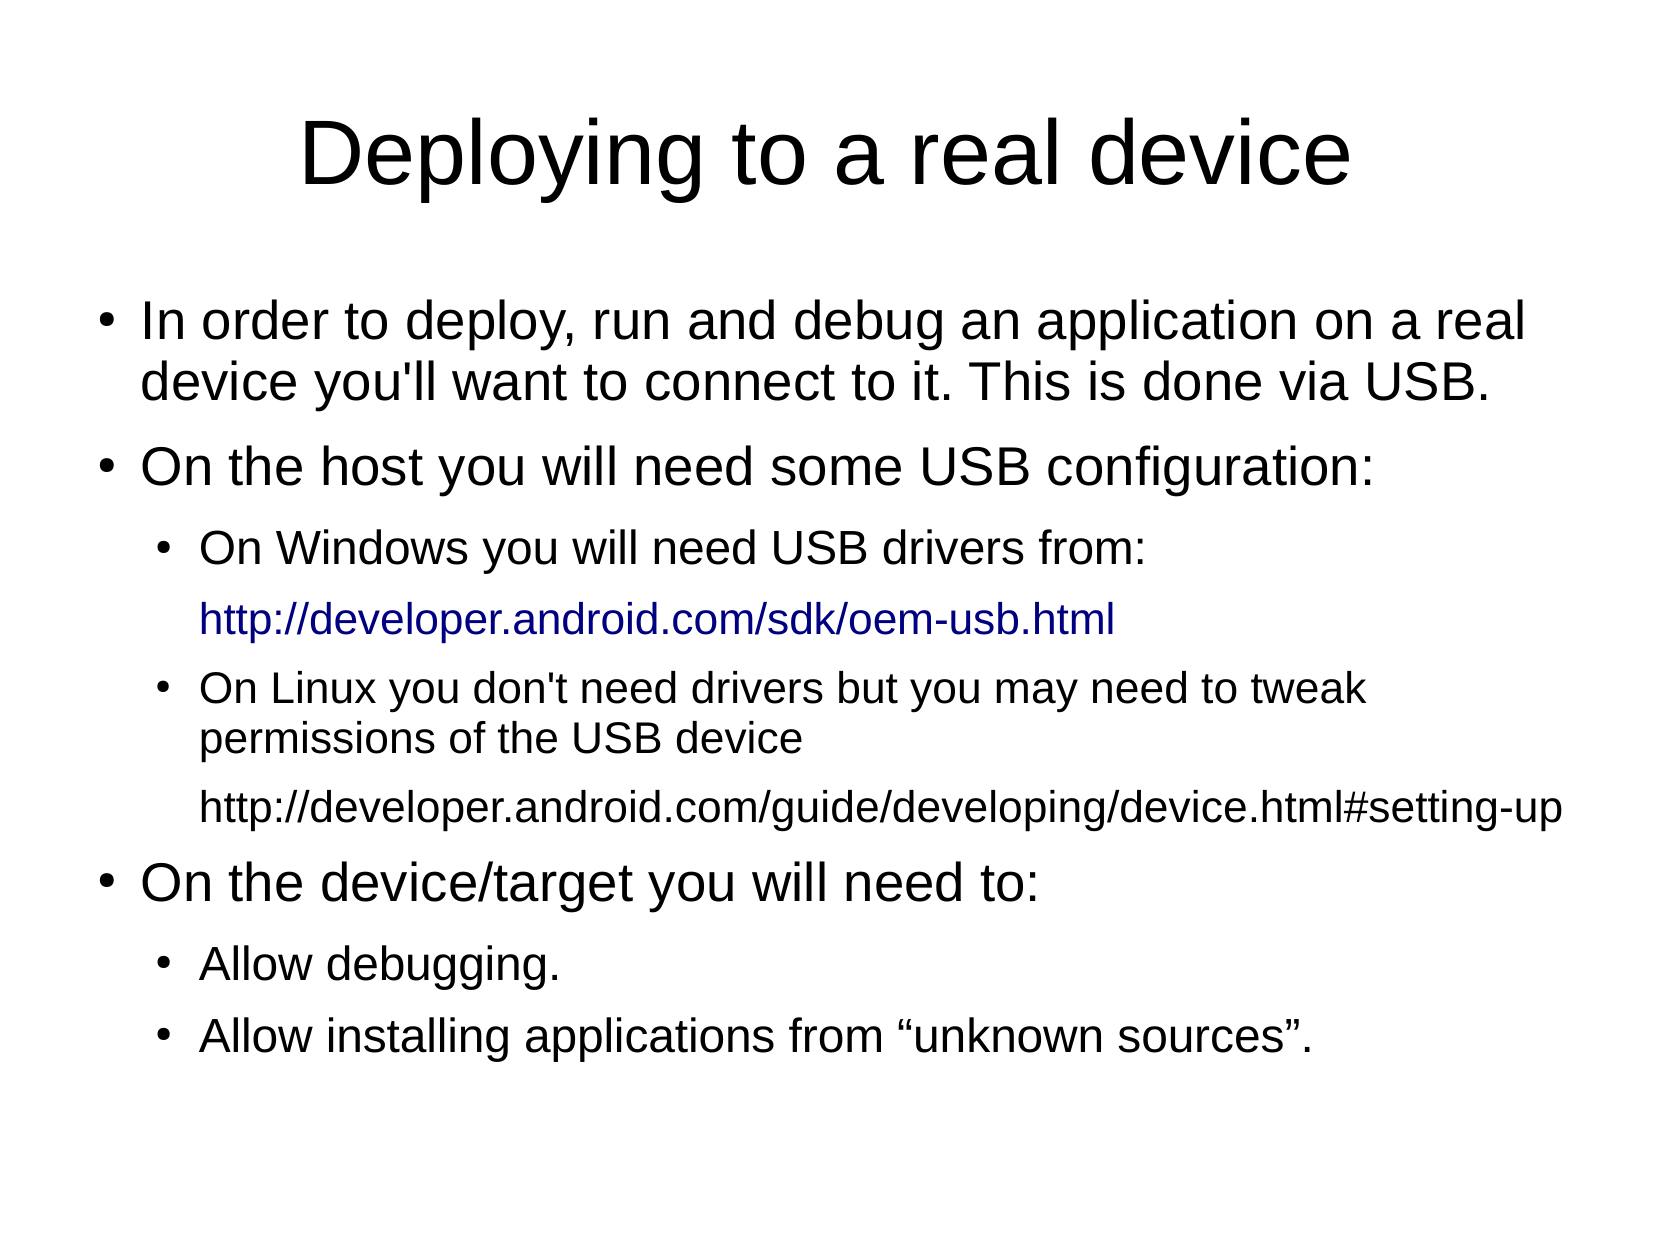

# Deploying to a real device
In order to deploy, run and debug an application on a real device you'll want to connect to it. This is done via USB.
On the host you will need some USB configuration:
On Windows you will need USB drivers from:
http://developer.android.com/sdk/oem-usb.html
On Linux you don't need drivers but you may need to tweak permissions of the USB device
http://developer.android.com/guide/developing/device.html#setting-up
On the device/target you will need to:
Allow debugging.
Allow installing applications from “unknown sources”.